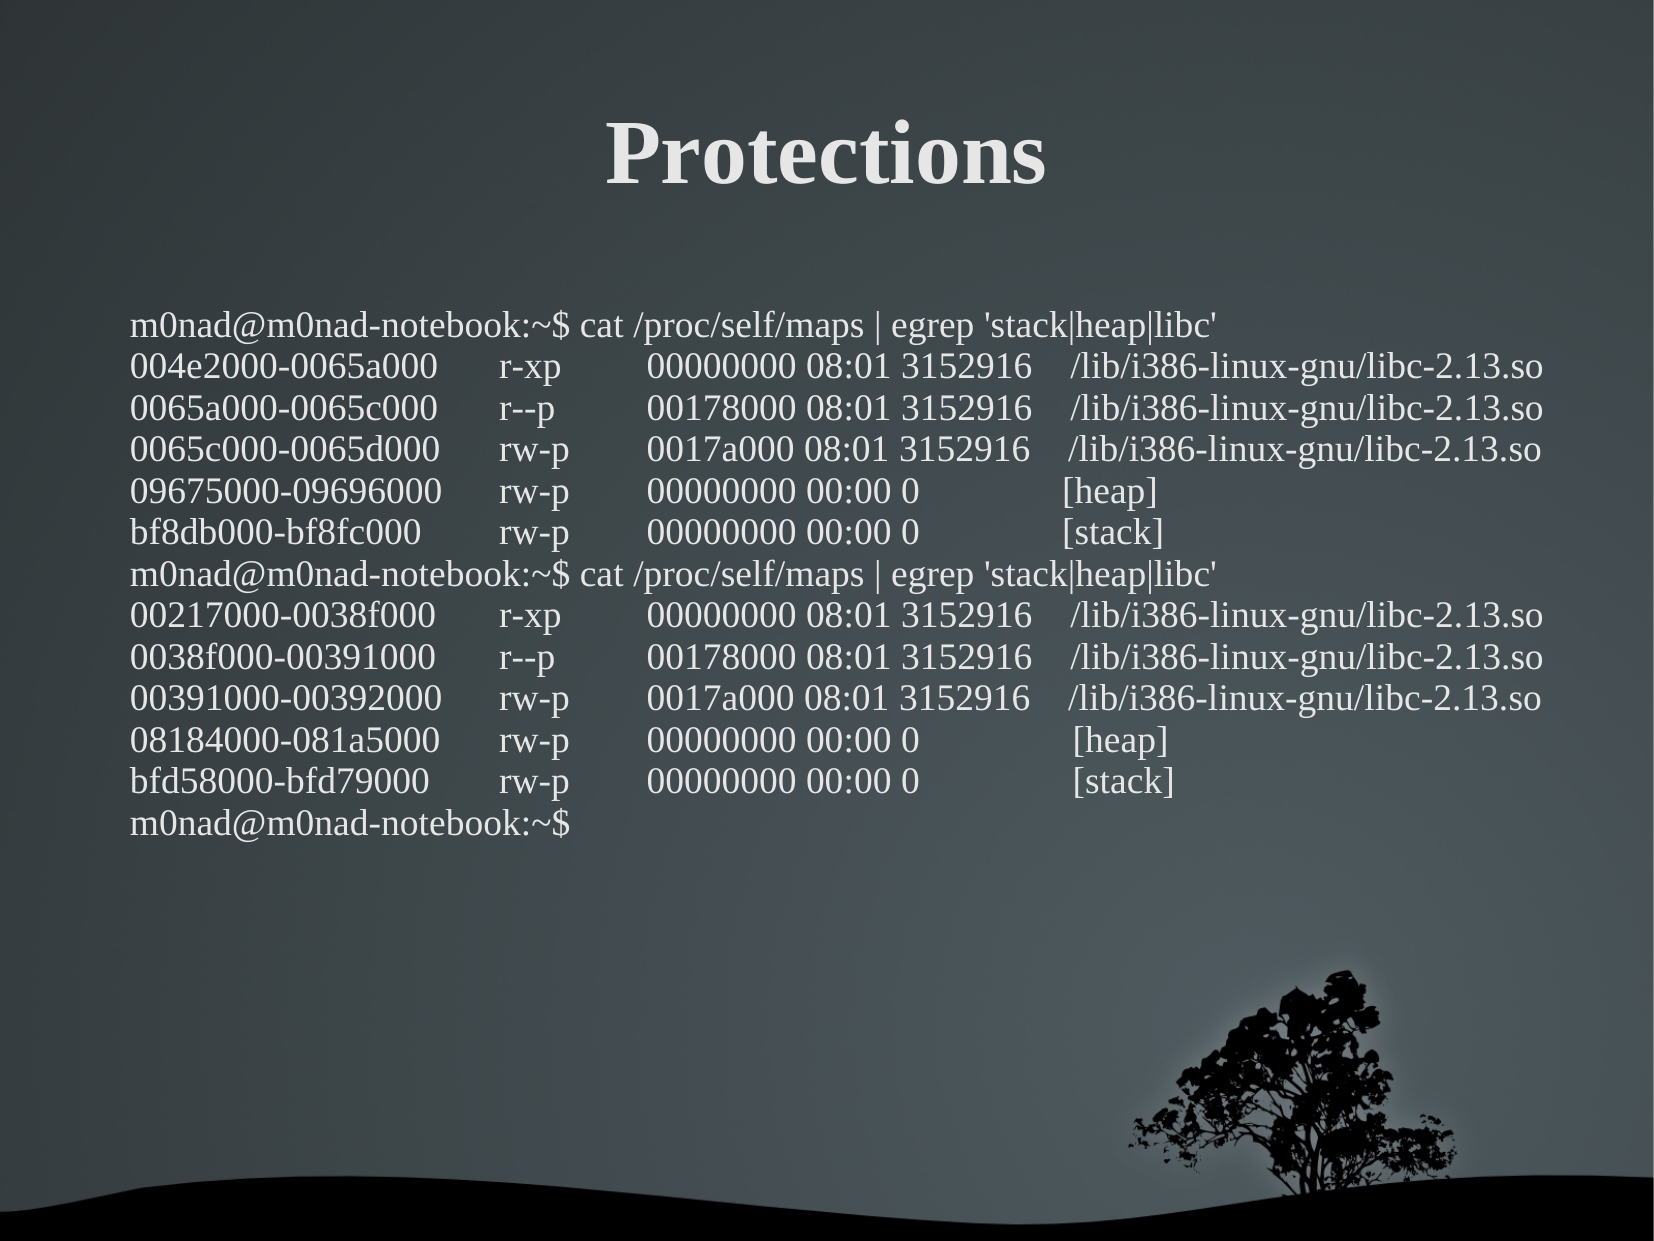

# Protections
m0nad@m0nad-notebook:~$ cat /proc/self/maps | egrep 'stack|heap|libc'
004e2000-0065a000 	r-xp 		00000000 08:01 3152916 /lib/i386-linux-gnu/libc-2.13.so
0065a000-0065c000 	r--p 		00178000 08:01 3152916 /lib/i386-linux-gnu/libc-2.13.so
0065c000-0065d000 	rw-p 	0017a000 08:01 3152916 /lib/i386-linux-gnu/libc-2.13.so
09675000-09696000 	rw-p 	00000000 00:00 0 [heap]
bf8db000-bf8fc000 	rw-p 	00000000 00:00 0 [stack]
m0nad@m0nad-notebook:~$ cat /proc/self/maps | egrep 'stack|heap|libc'
00217000-0038f000 	r-xp 		00000000 08:01 3152916 /lib/i386-linux-gnu/libc-2.13.so
0038f000-00391000 	r--p 		00178000 08:01 3152916 /lib/i386-linux-gnu/libc-2.13.so
00391000-00392000 	rw-p 	0017a000 08:01 3152916 /lib/i386-linux-gnu/libc-2.13.so
08184000-081a5000 	rw-p 	00000000 00:00 0 	 [heap]
bfd58000-bfd79000 	rw-p 	00000000 00:00 0 	 [stack]
m0nad@m0nad-notebook:~$